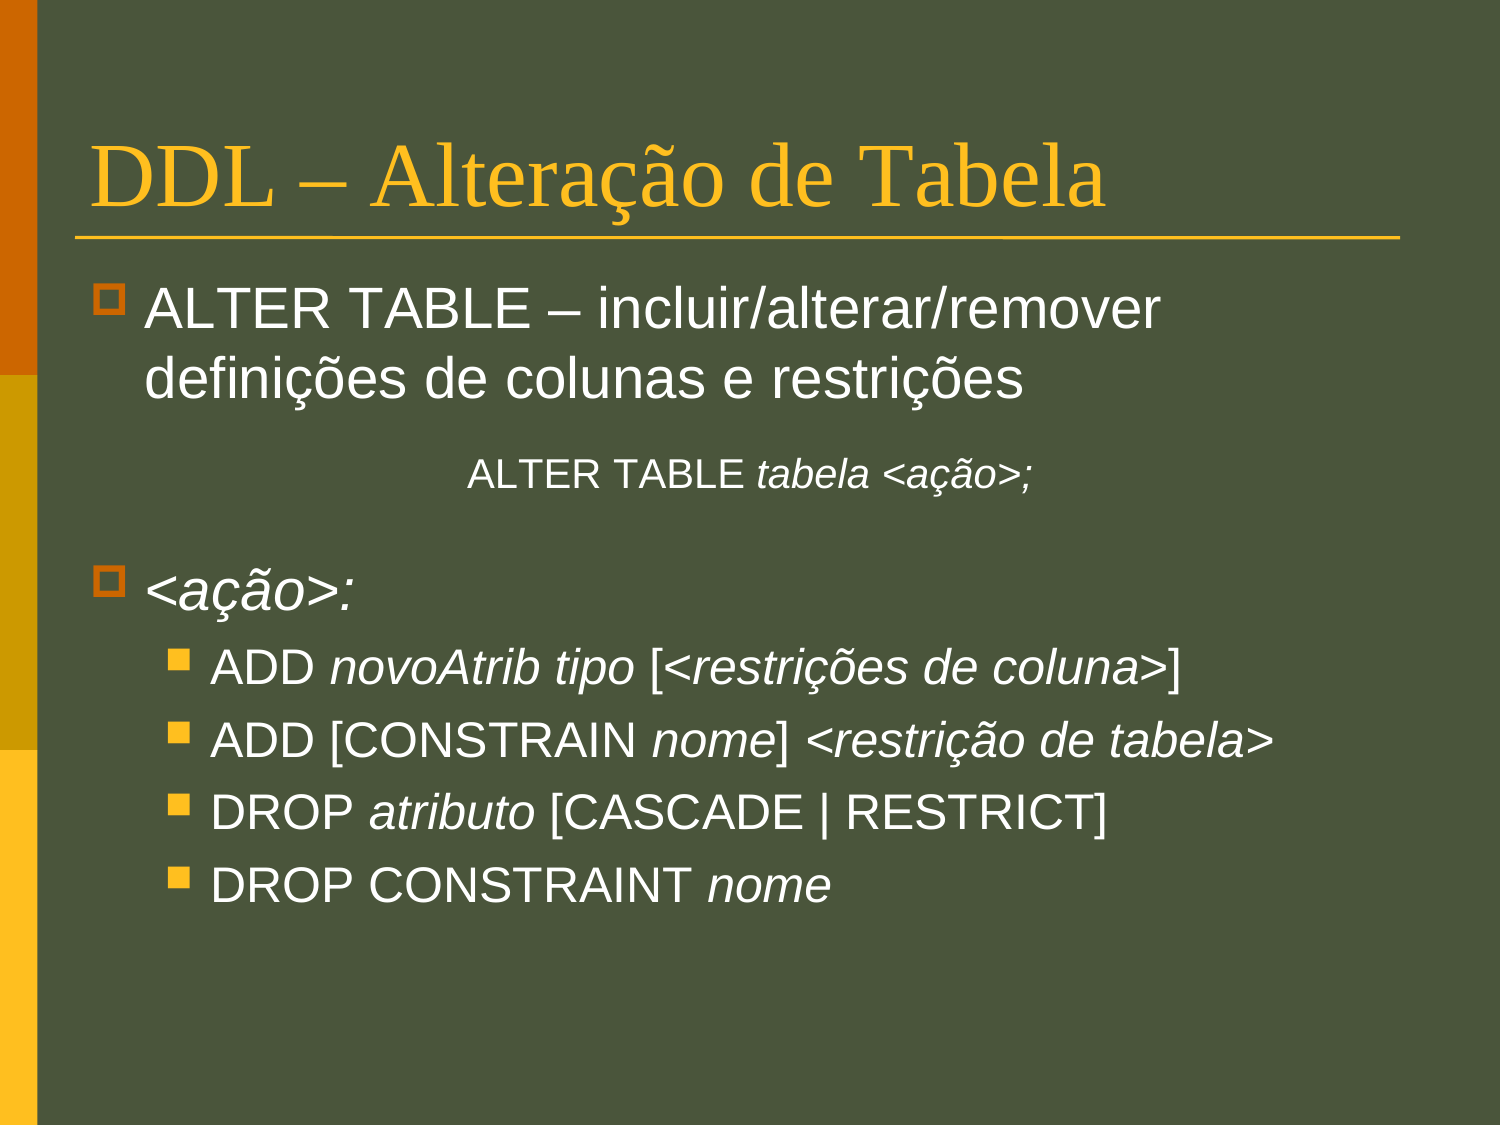

# DDL – Alteração de Tabela
ALTER TABLE – incluir/alterar/remover definições de colunas e restrições
ALTER TABLE tabela <ação>;
<ação>:
ADD novoAtrib tipo [<restrições de coluna>]
ADD [CONSTRAIN nome] <restrição de tabela>
DROP atributo [CASCADE | RESTRICT]
DROP CONSTRAINT nome